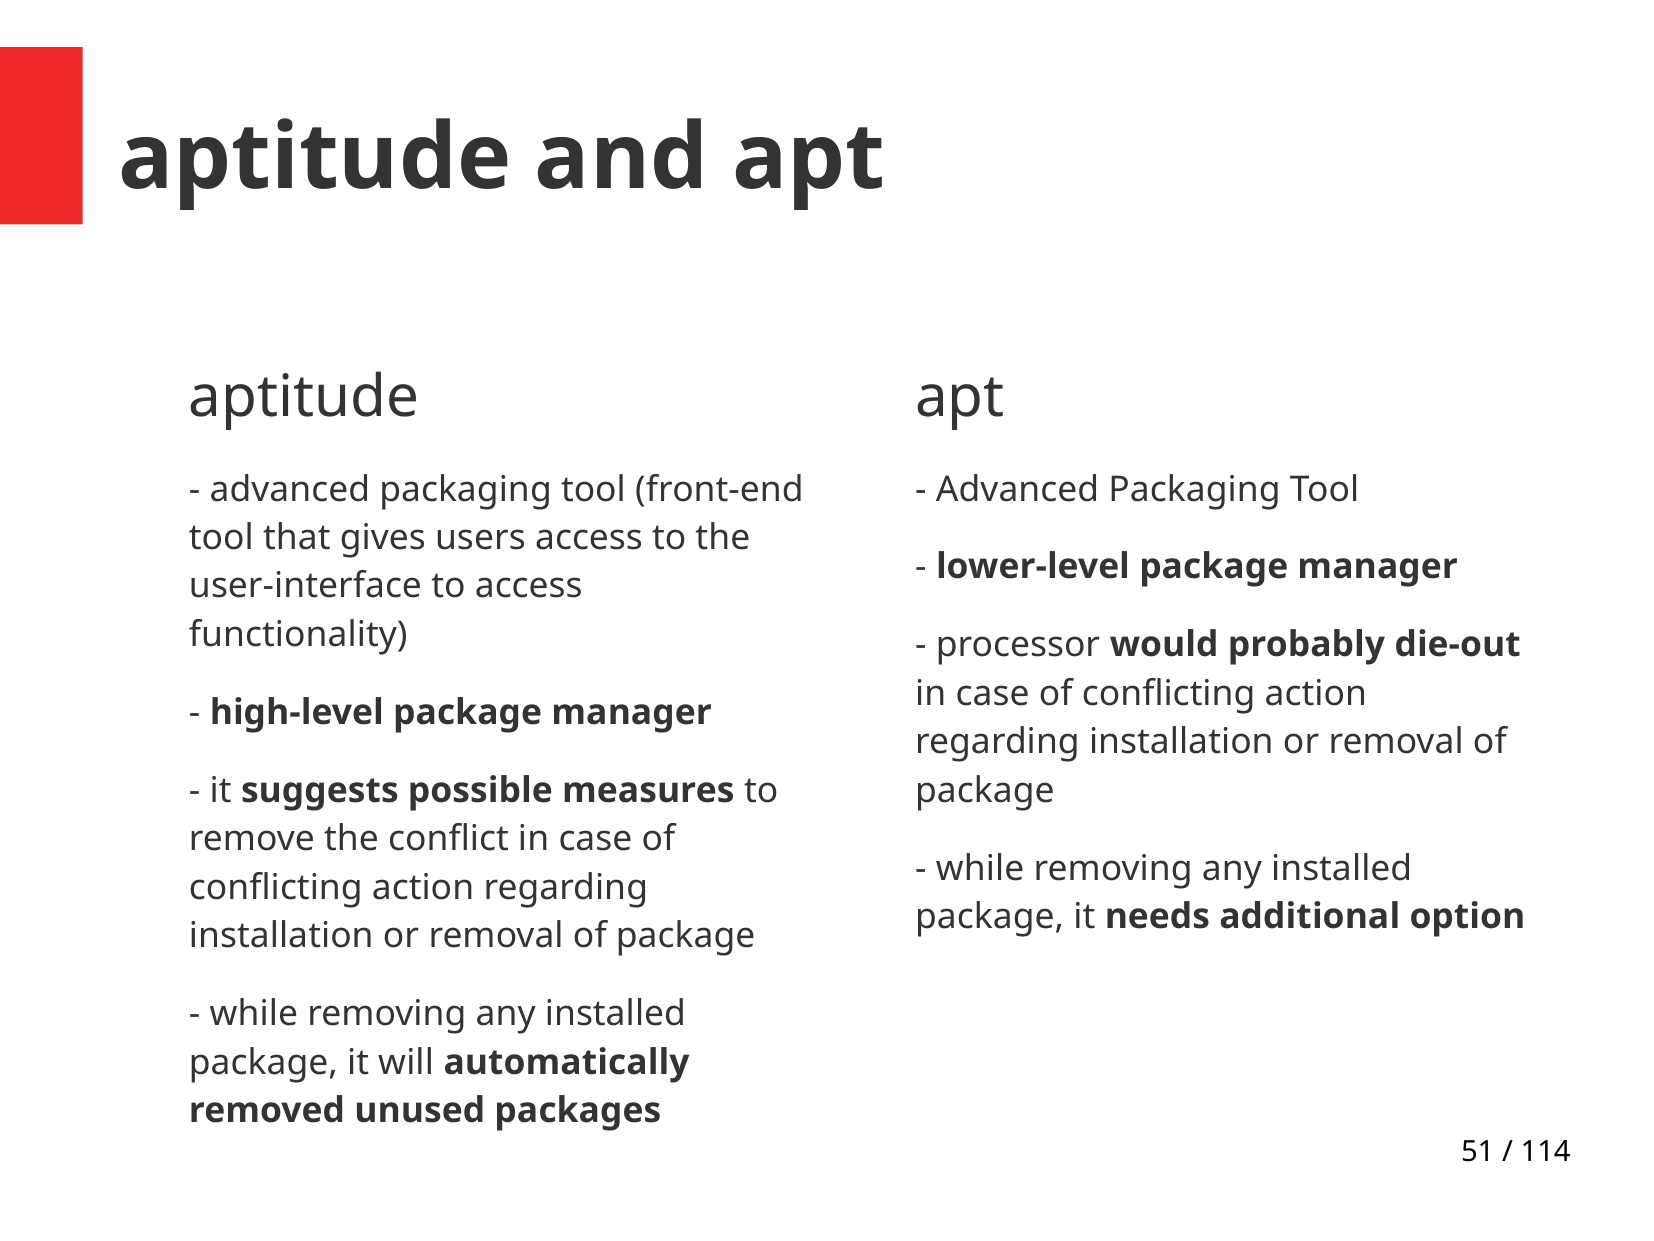

# aptitude and apt
aptitude
- advanced packaging tool (front-end tool that gives users access to the user-interface to access functionality)
- high-level package manager
- it suggests possible measures to remove the conflict in case of conflicting action regarding installation or removal of package
- while removing any installed package, it will automatically removed unused packages
apt
- Advanced Packaging Tool
- lower-level package manager
- processor would probably die-out in case of conflicting action regarding installation or removal of package
- while removing any installed package, it needs additional option
51